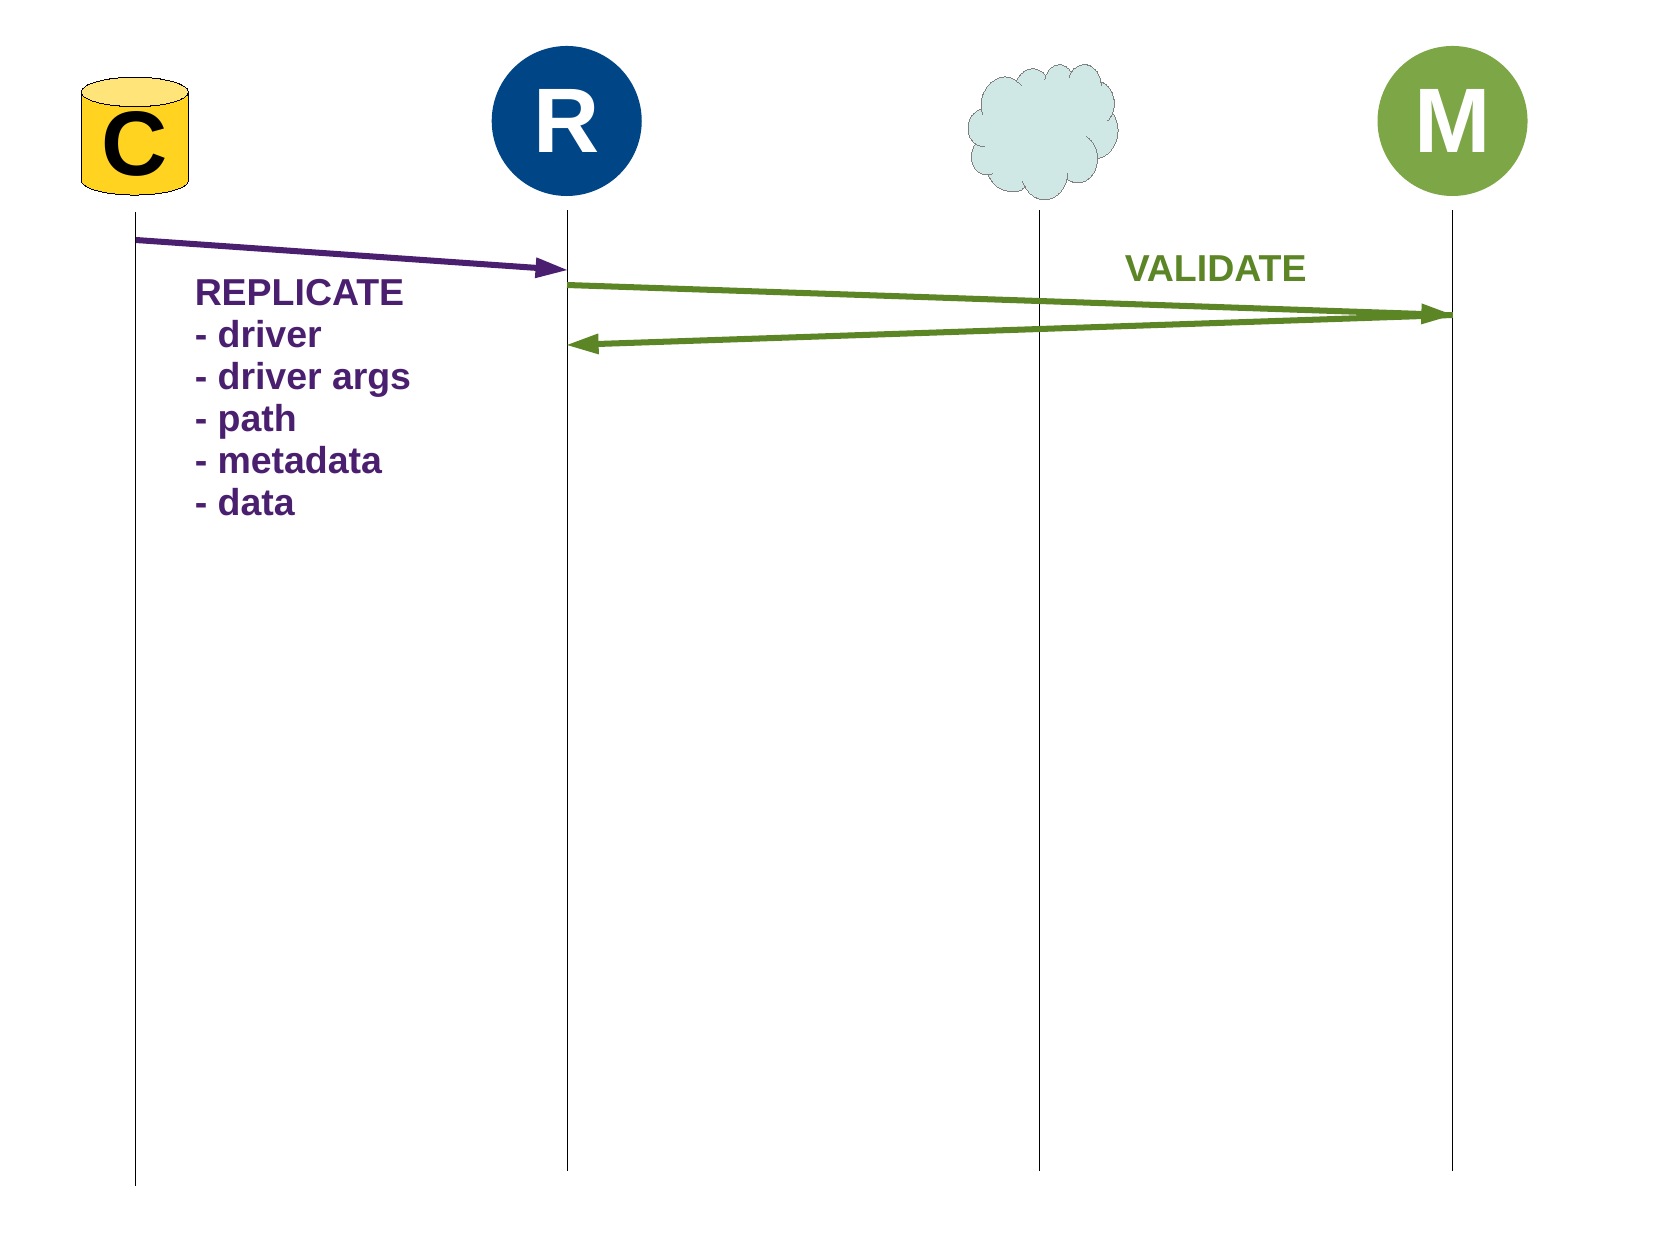

R
M
C
VALIDATE
REPLICATE
- driver
- driver args
- path
- metadata
- data